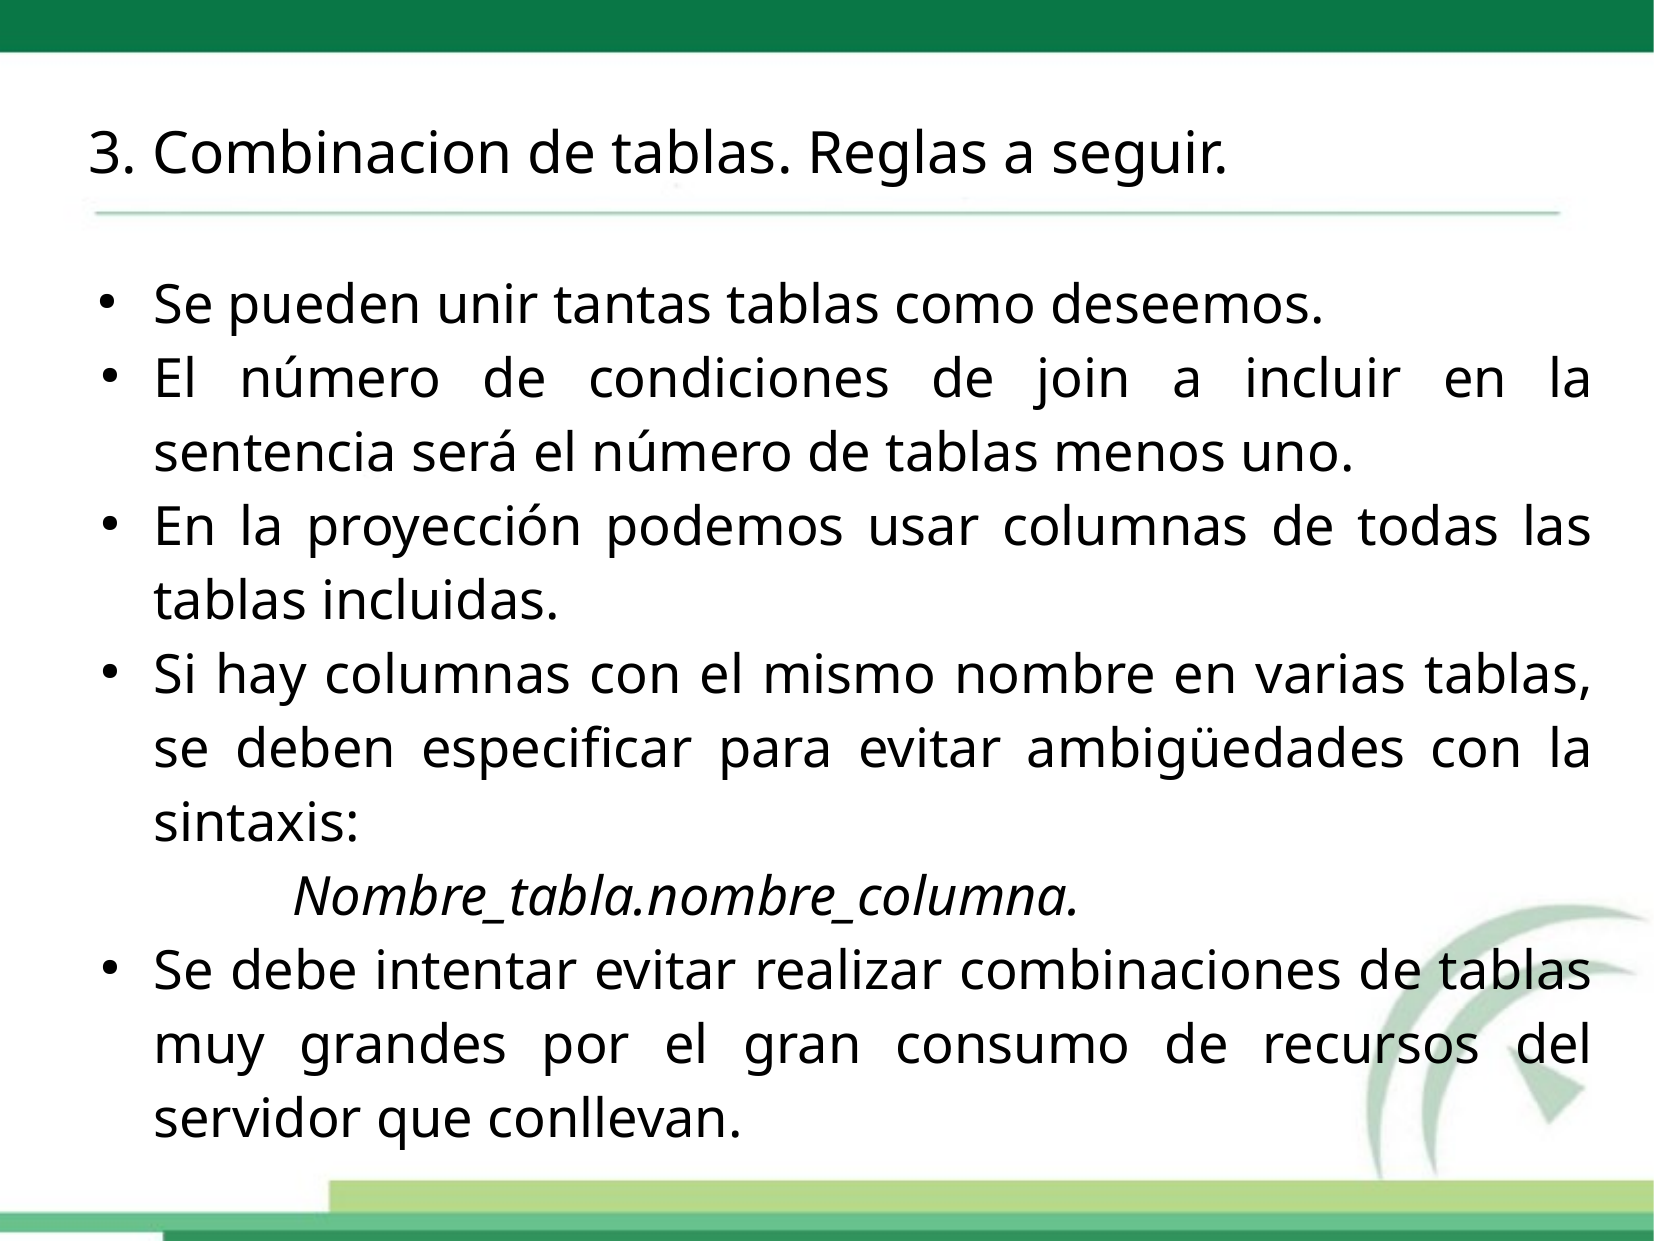

# 3. Combinacion de tablas. Reglas a seguir.
Se pueden unir tantas tablas como deseemos.
El número de condiciones de join a incluir en la sentencia será el número de tablas menos uno.
En la proyección podemos usar columnas de todas las tablas incluidas.
Si hay columnas con el mismo nombre en varias tablas, se deben especificar para evitar ambigüedades con la sintaxis:
 Nombre_tabla.nombre_columna.
Se debe intentar evitar realizar combinaciones de tablas muy grandes por el gran consumo de recursos del servidor que conllevan.